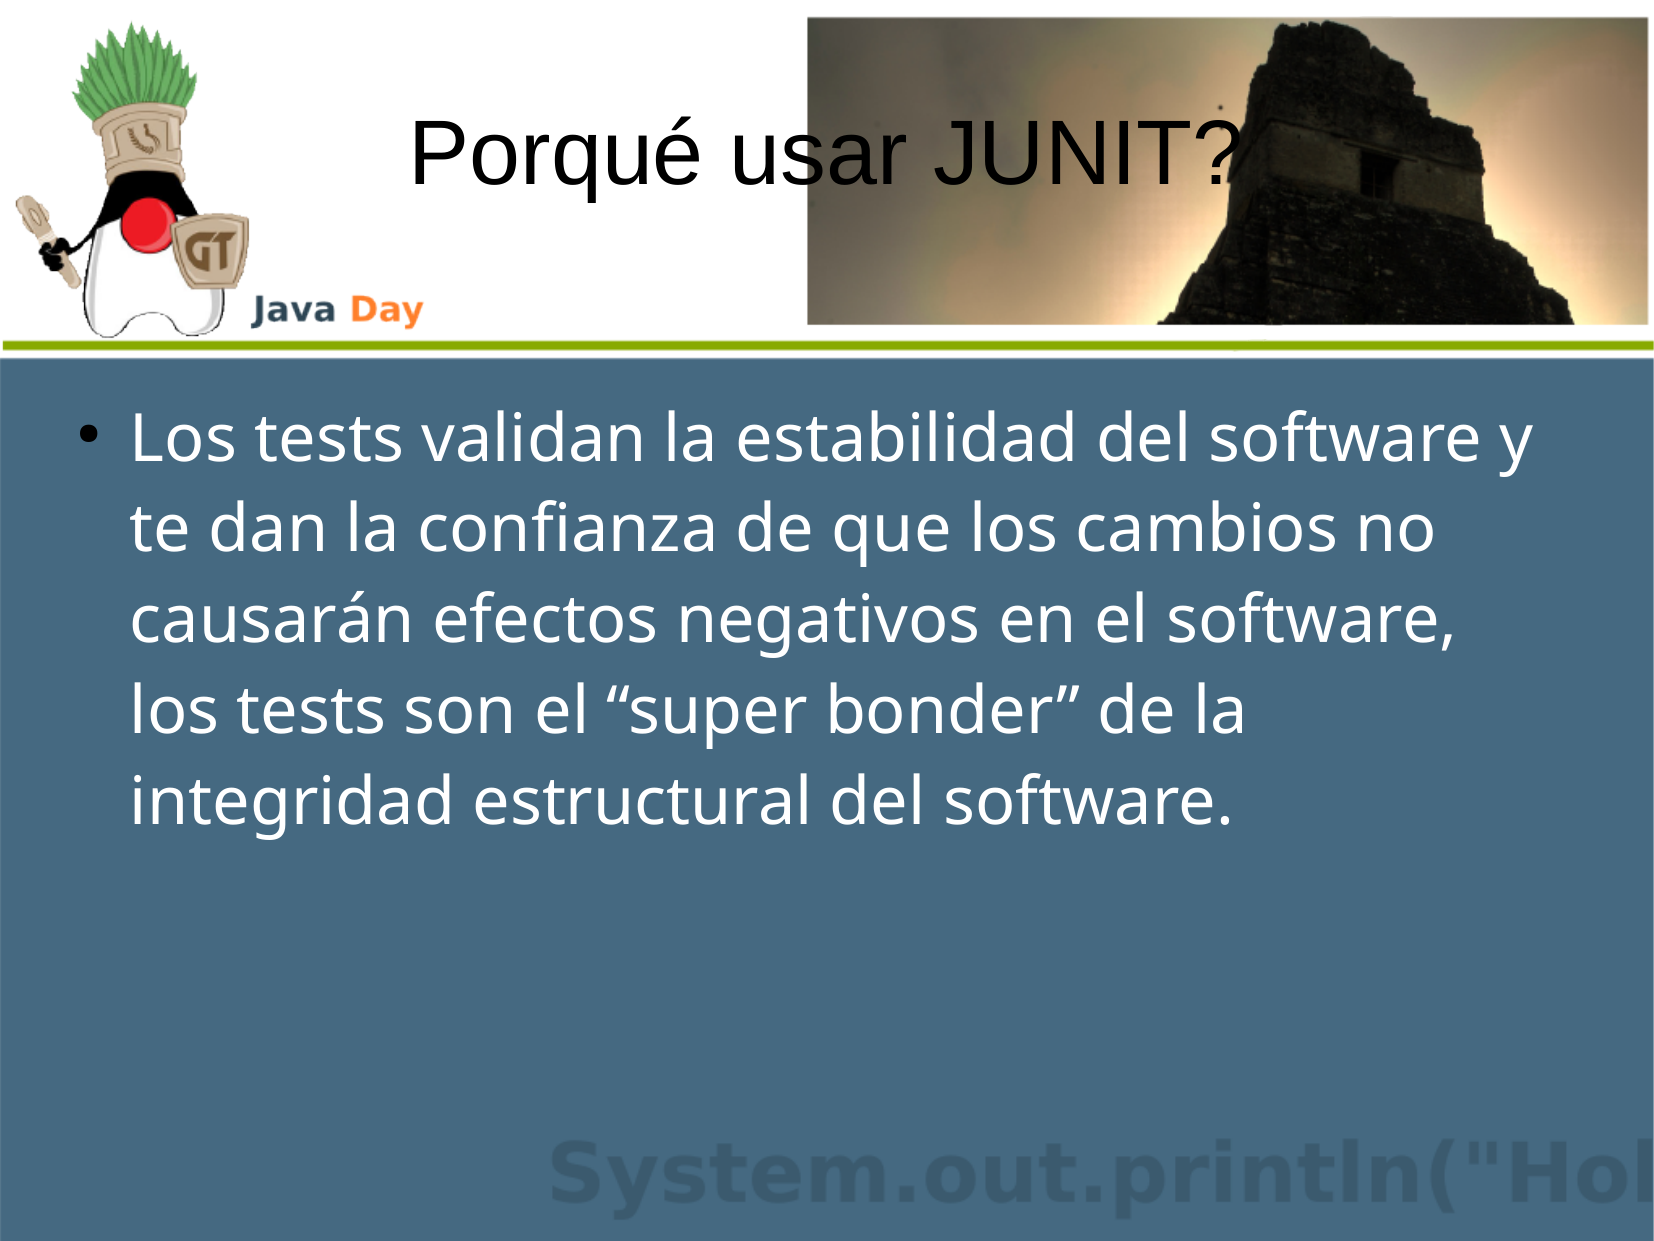

# Porqué usar JUNIT?
Los tests validan la estabilidad del software y te dan la confianza de que los cambios no causarán efectos negativos en el software, los tests son el “super bonder” de la integridad estructural del software.